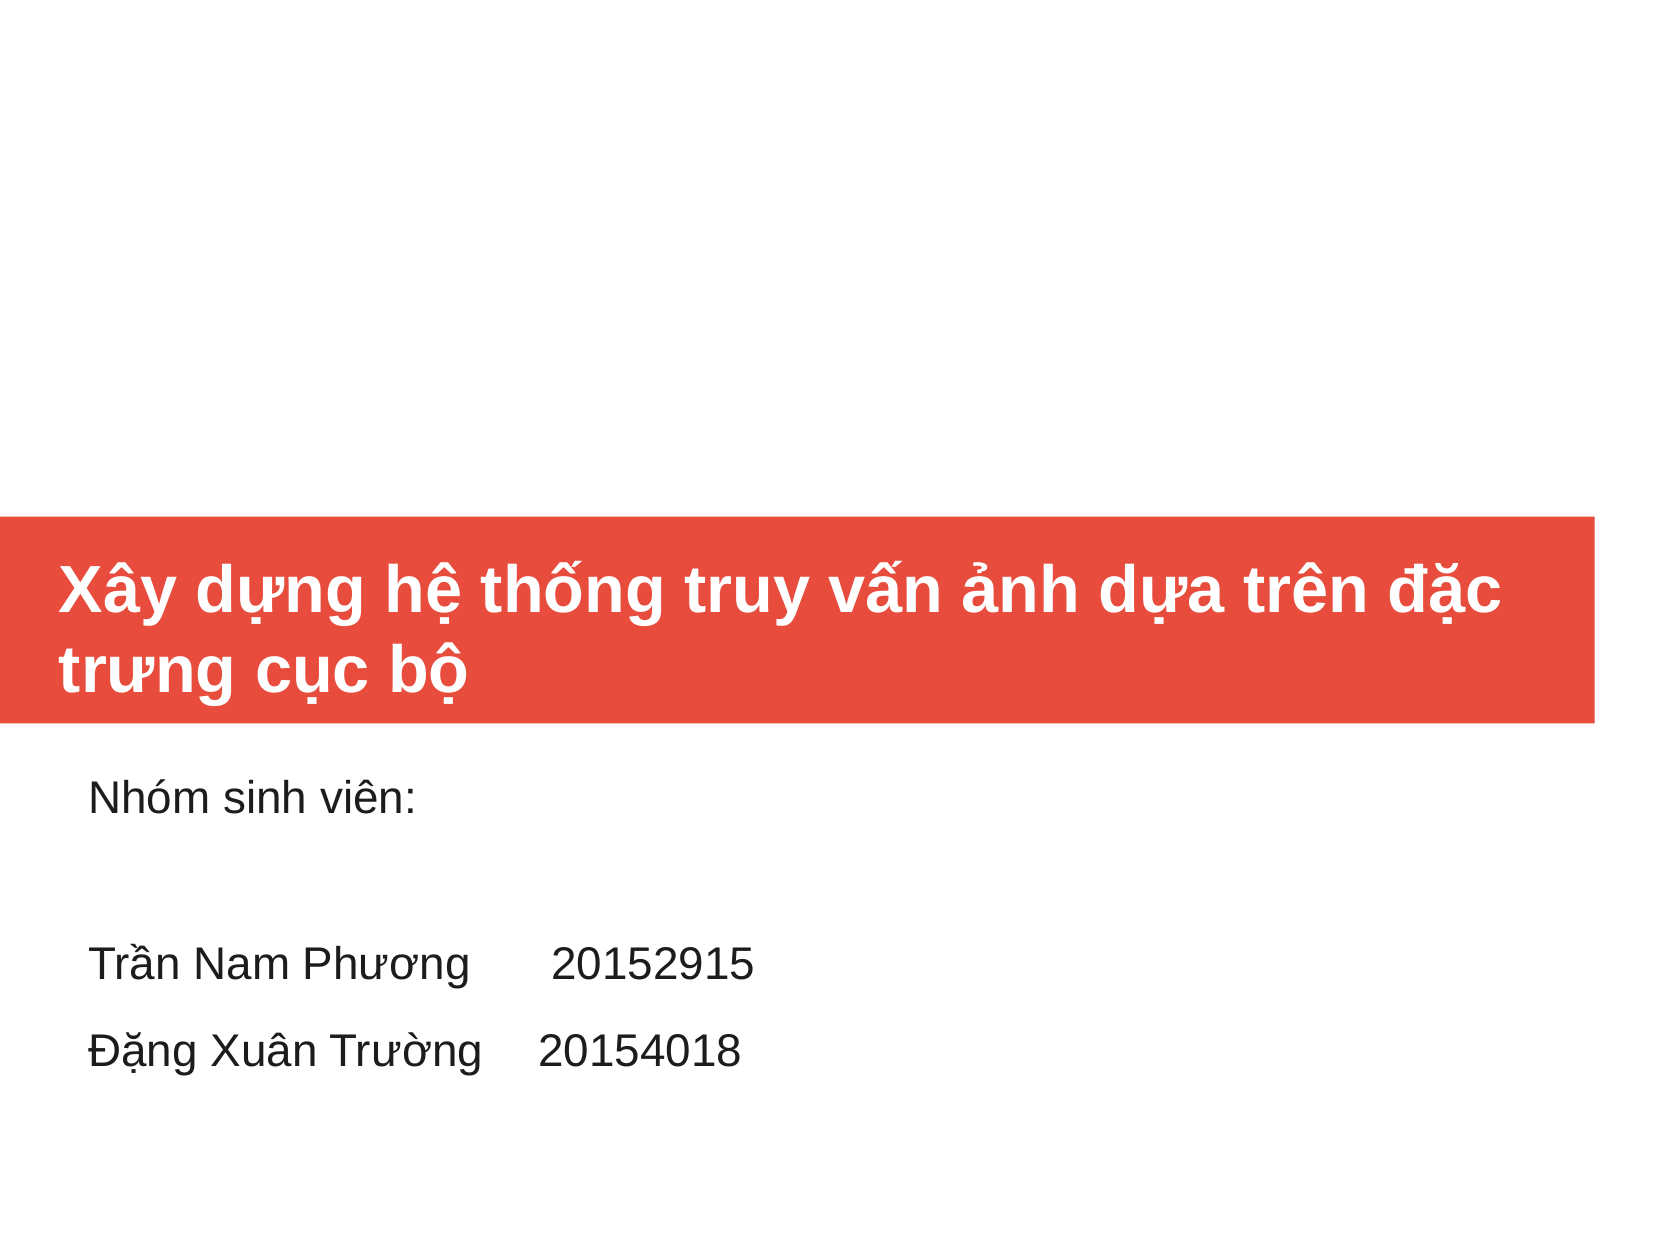

# Xây dựng hệ thống truy vấn ảnh dựa trên đặc trưng cục bộ
Nhóm sinh viên:
Trần Nam Phương	 20152915
Đặng Xuân Trường	20154018